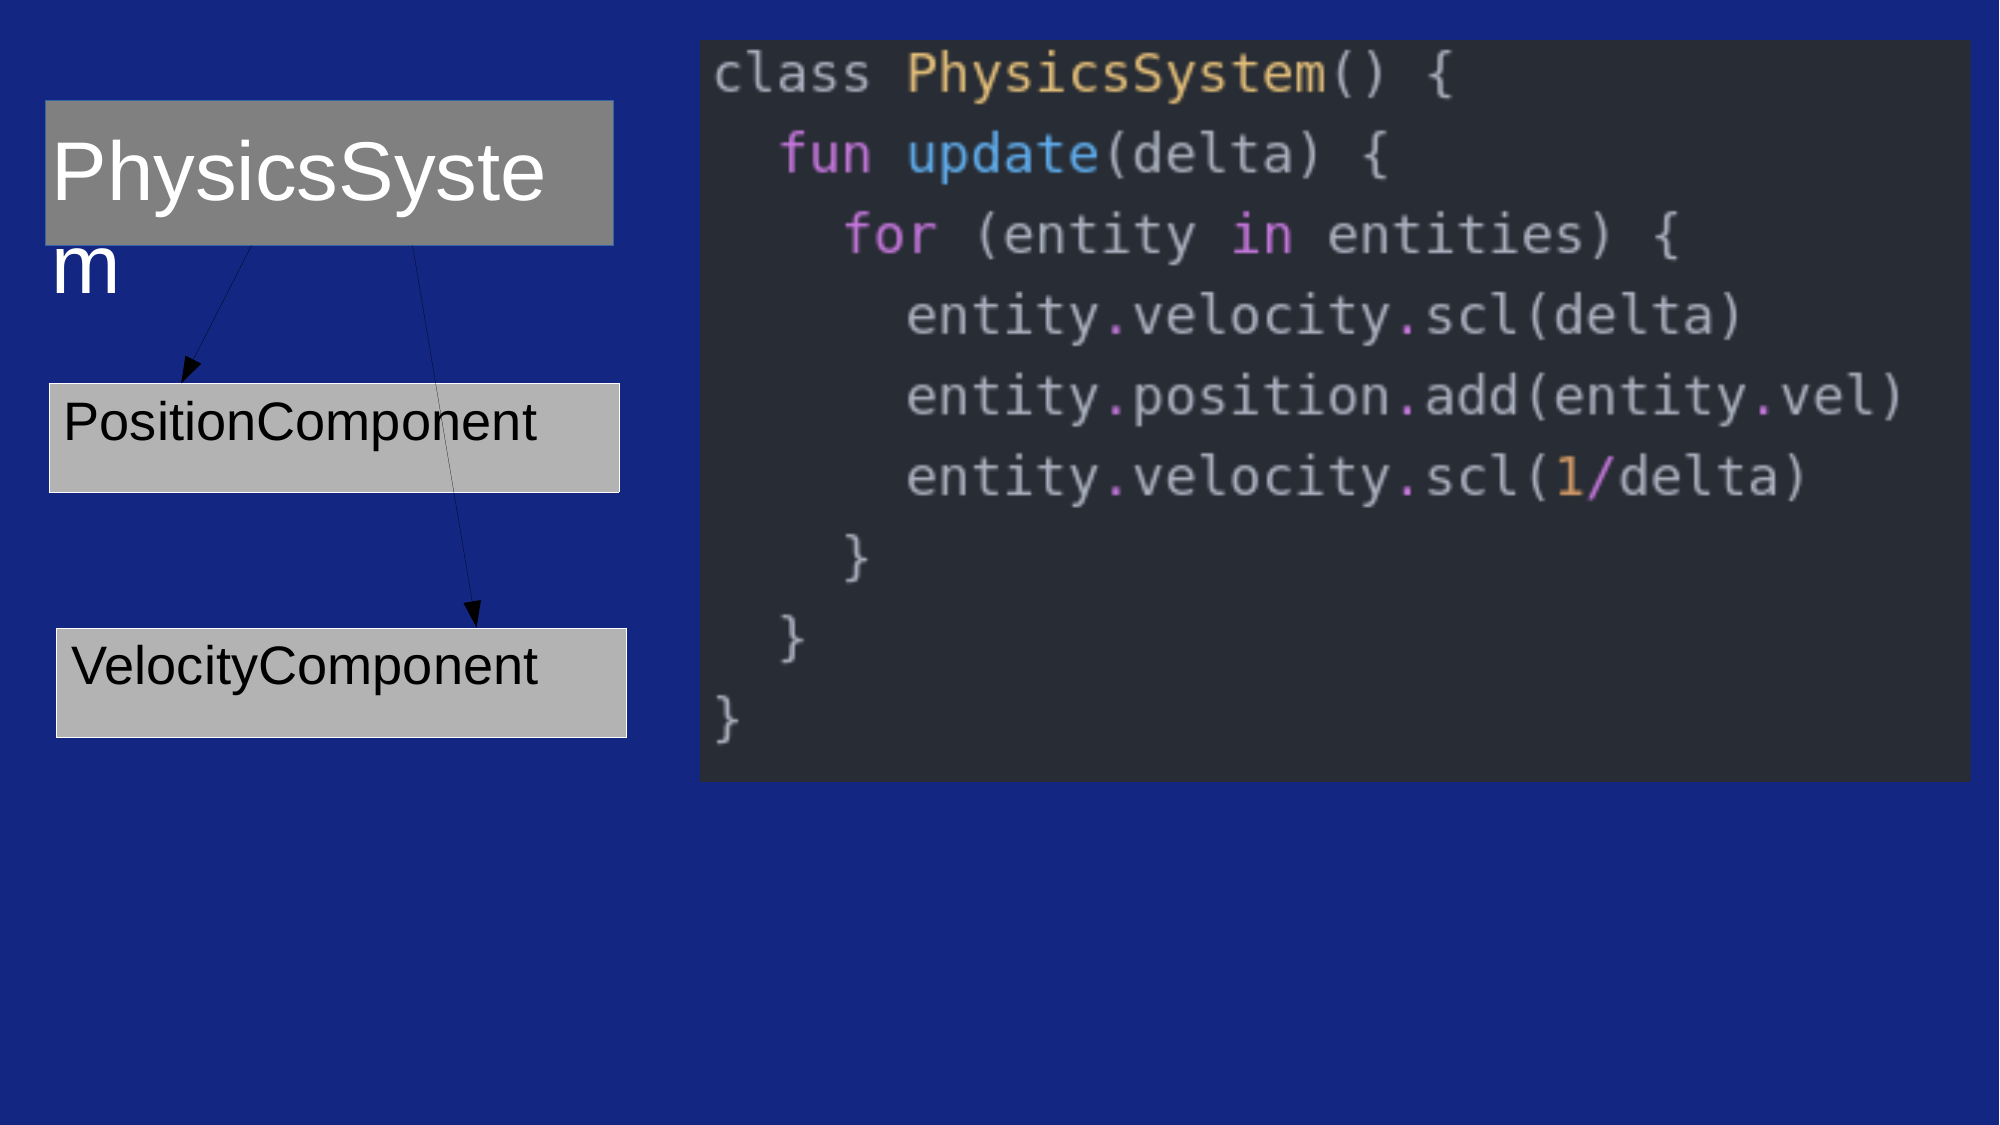

PhysicsSystem
| PositionComponent |
| --- |
| VelocityComponent |
| --- |